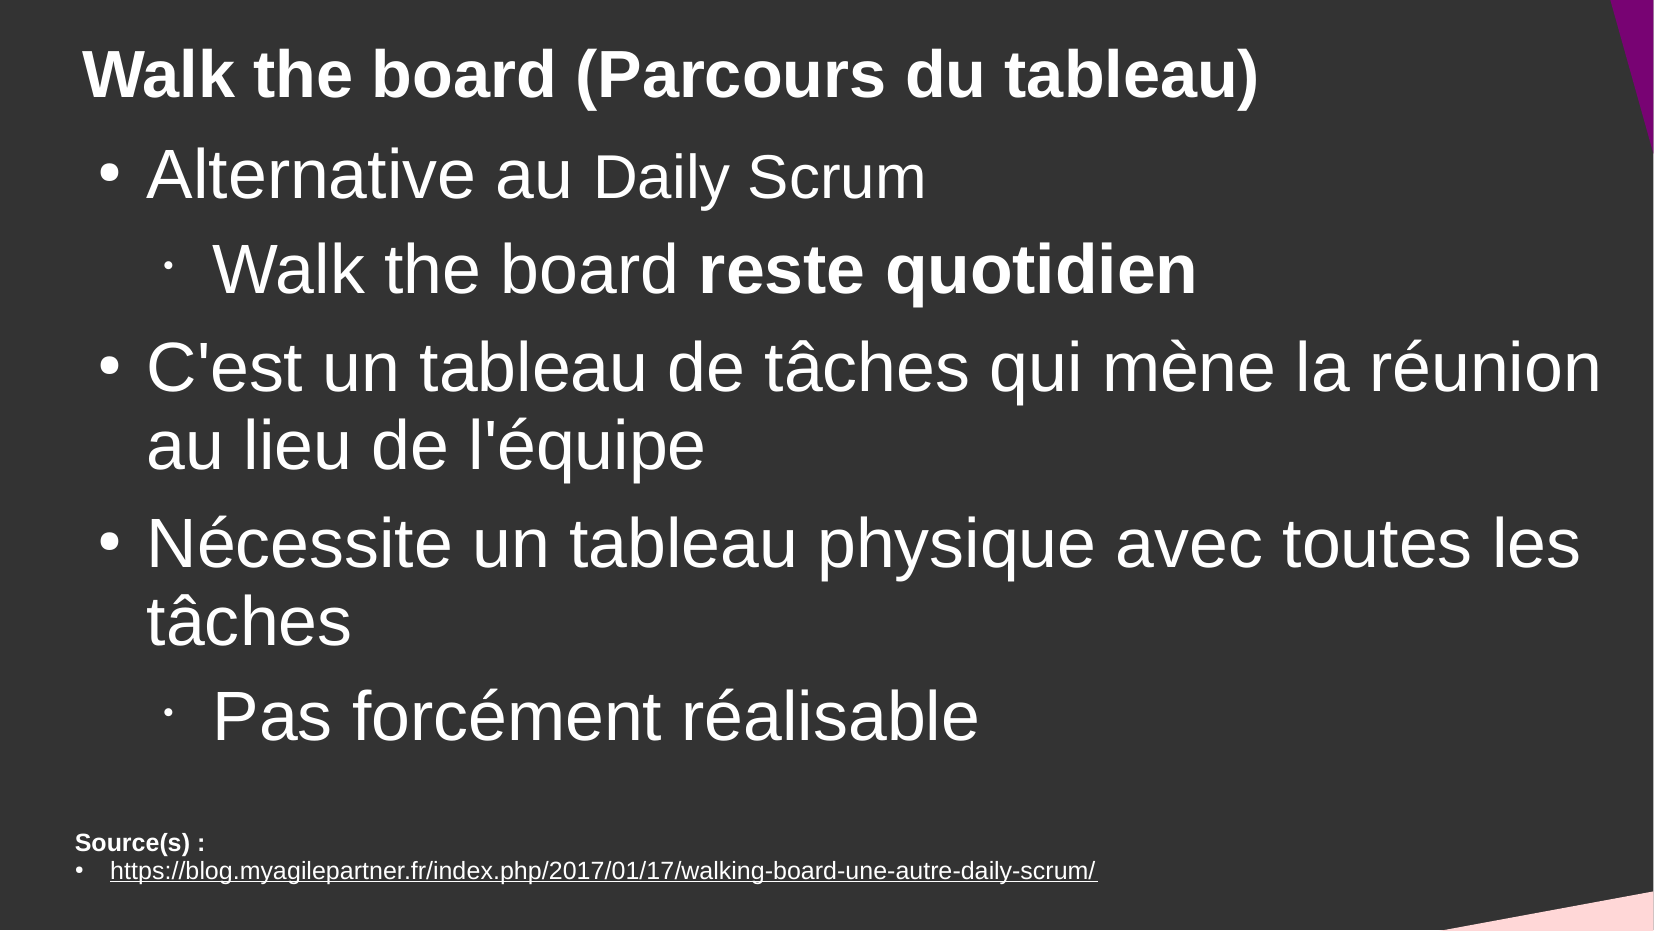

# Walk the board (Parcours du tableau)
Alternative au Daily Scrum
Walk the board reste quotidien
C'est un tableau de tâches qui mène la réunion au lieu de l'équipe
Nécessite un tableau physique avec toutes les tâches
Pas forcément réalisable
Source(s) :
https://blog.myagilepartner.fr/index.php/2017/01/17/walking-board-une-autre-daily-scrum/